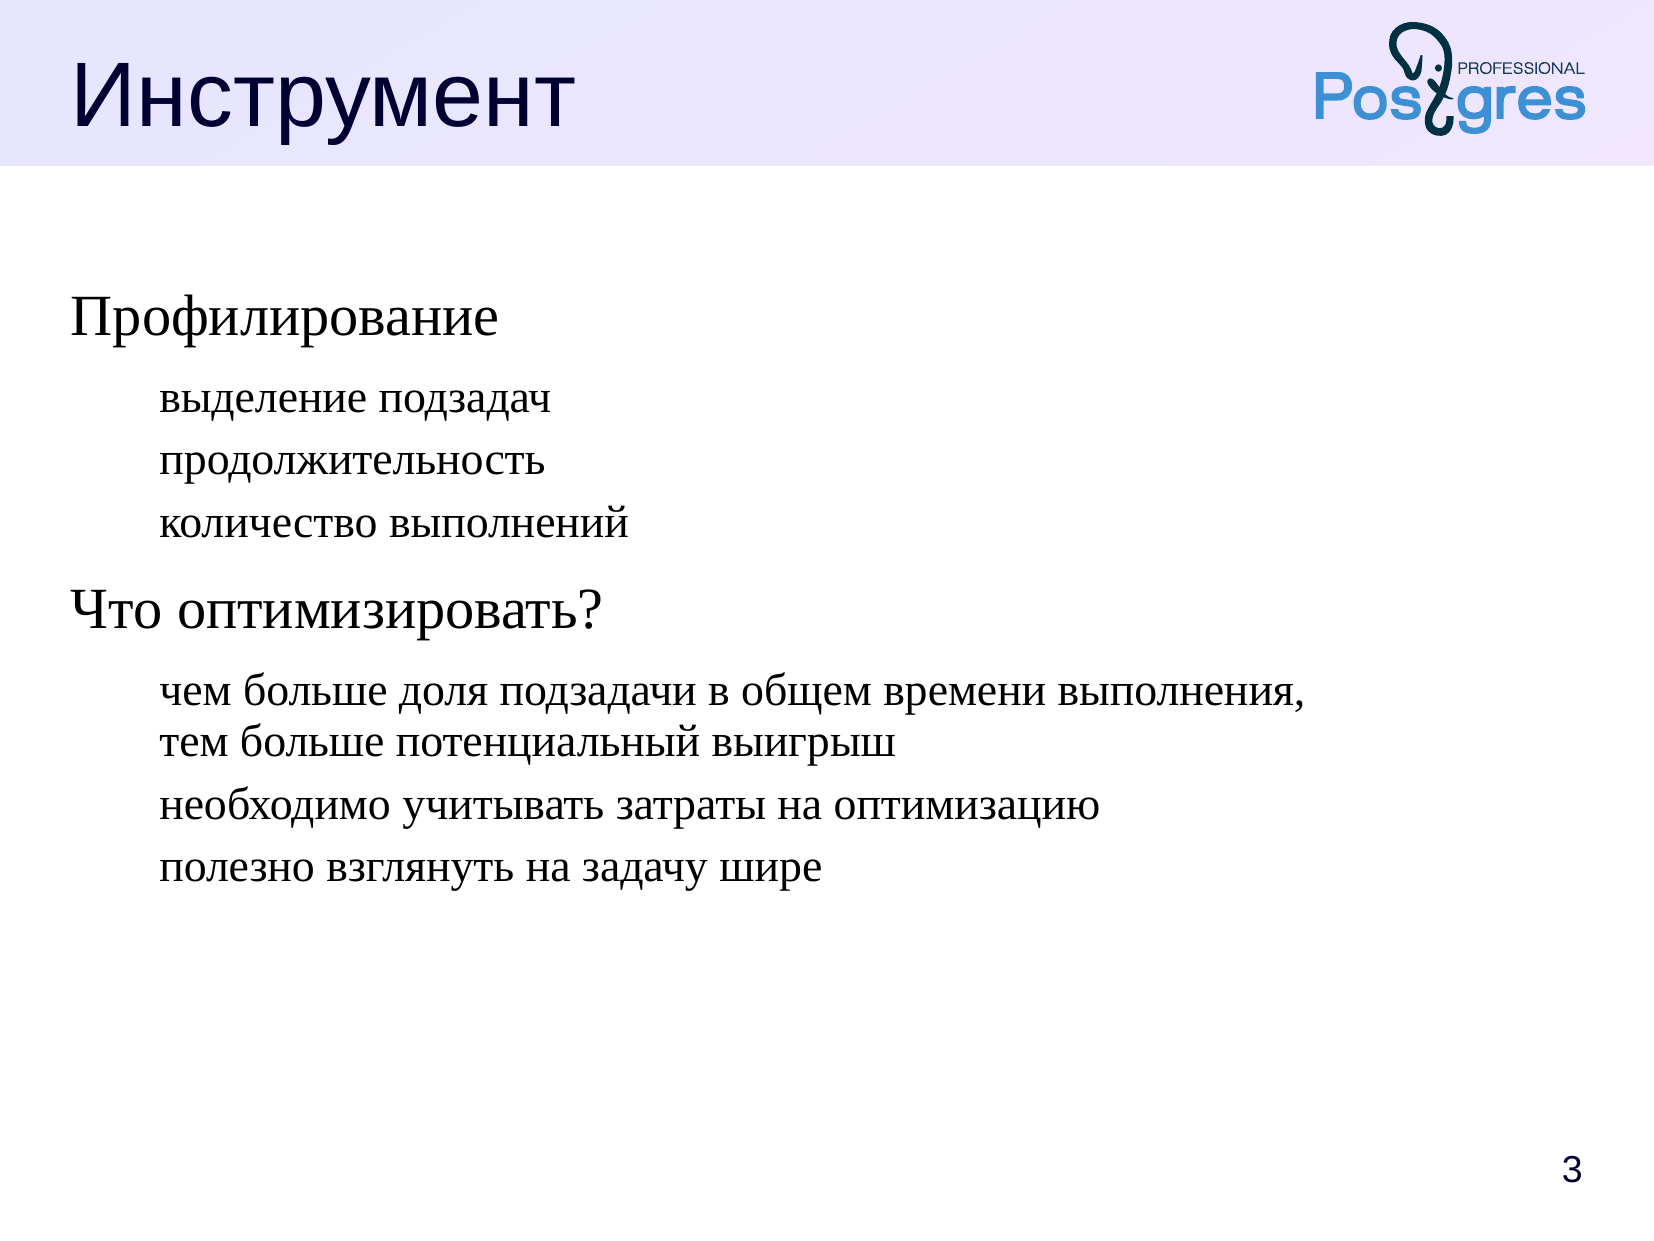

# Инструмент
Профилирование
выделение подзадач
продолжительность
количество выполнений
Что оптимизировать?
чем больше доля подзадачи в общем времени выполнения,
тем больше потенциальный выигрыш
необходимо учитывать затраты на оптимизацию
полезно взглянуть на задачу шире